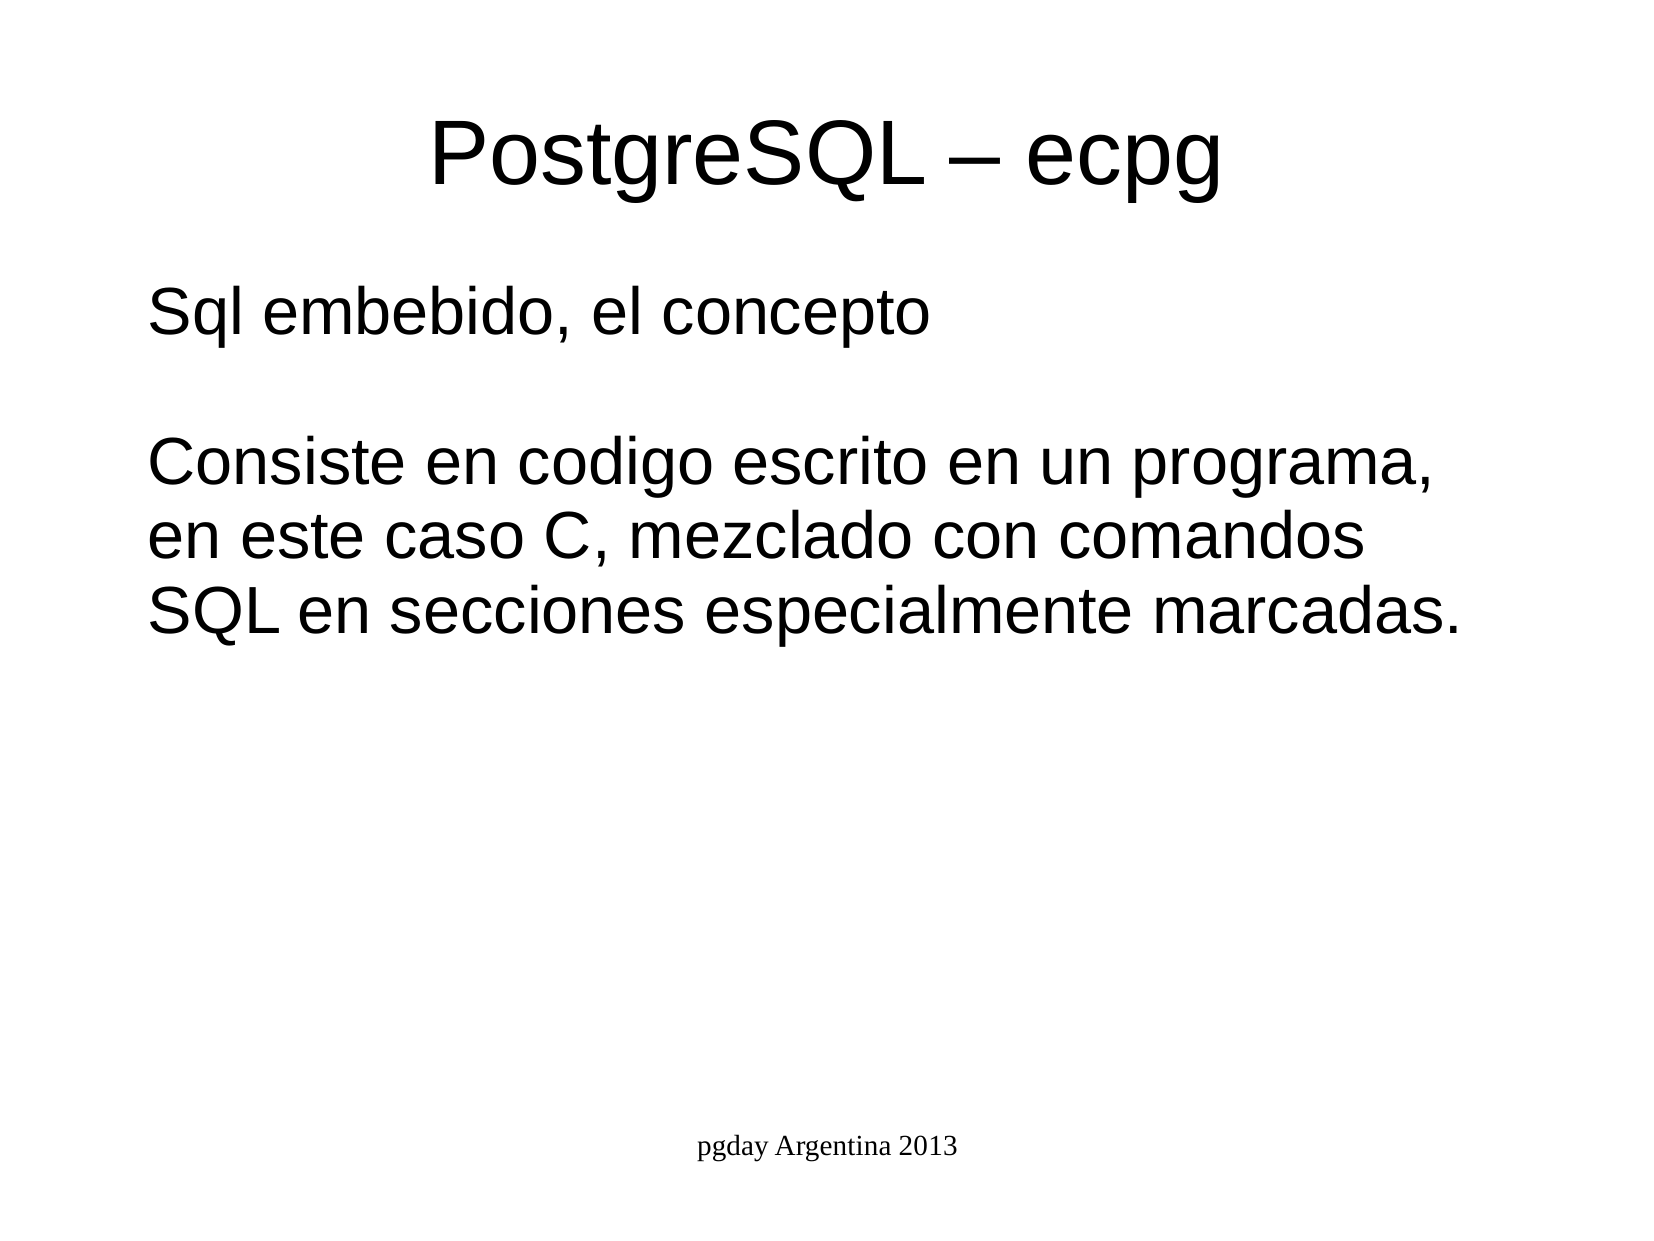

# PostgreSQL – ecpg
Sql embebido, el concepto
Consiste en codigo escrito en un programa, en este caso C, mezclado con comandos SQL en secciones especialmente marcadas.
pgday Argentina 2013